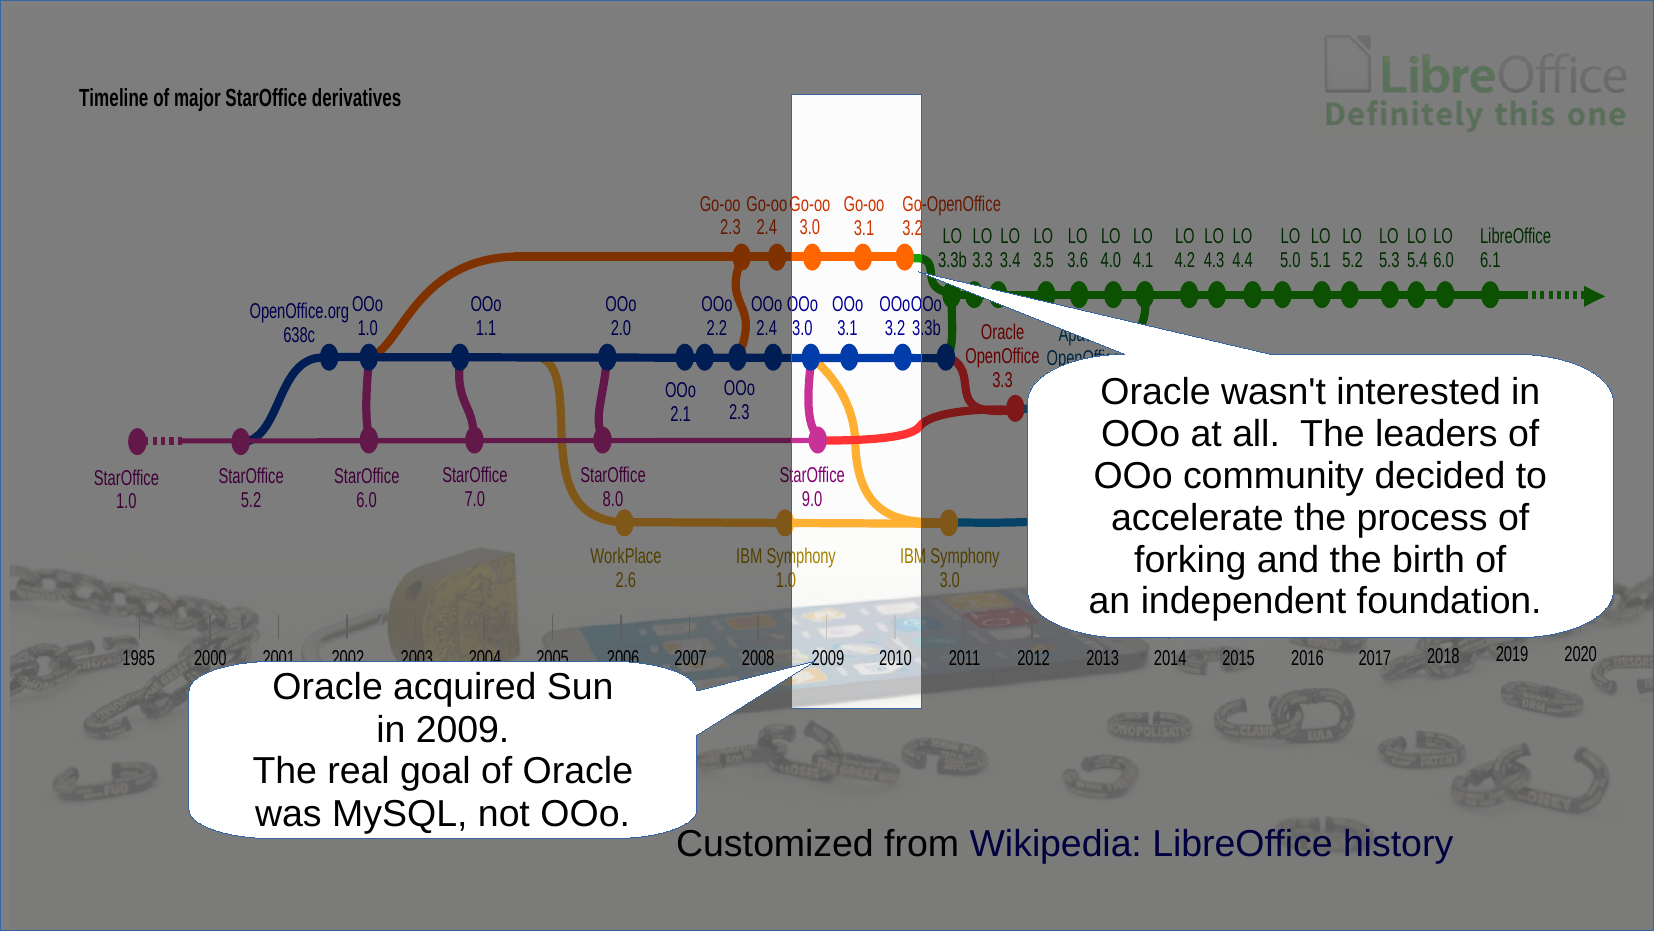

Oracle wasn't interested in
OOo at all. The leaders of
OOo community decided to
accelerate the process of
forking and the birth of
an independent foundation.
Oracle acquired Sun
in 2009.
The real goal of Oracle
was MySQL, not OOo.
Customized from Wikipedia: LibreOffice history